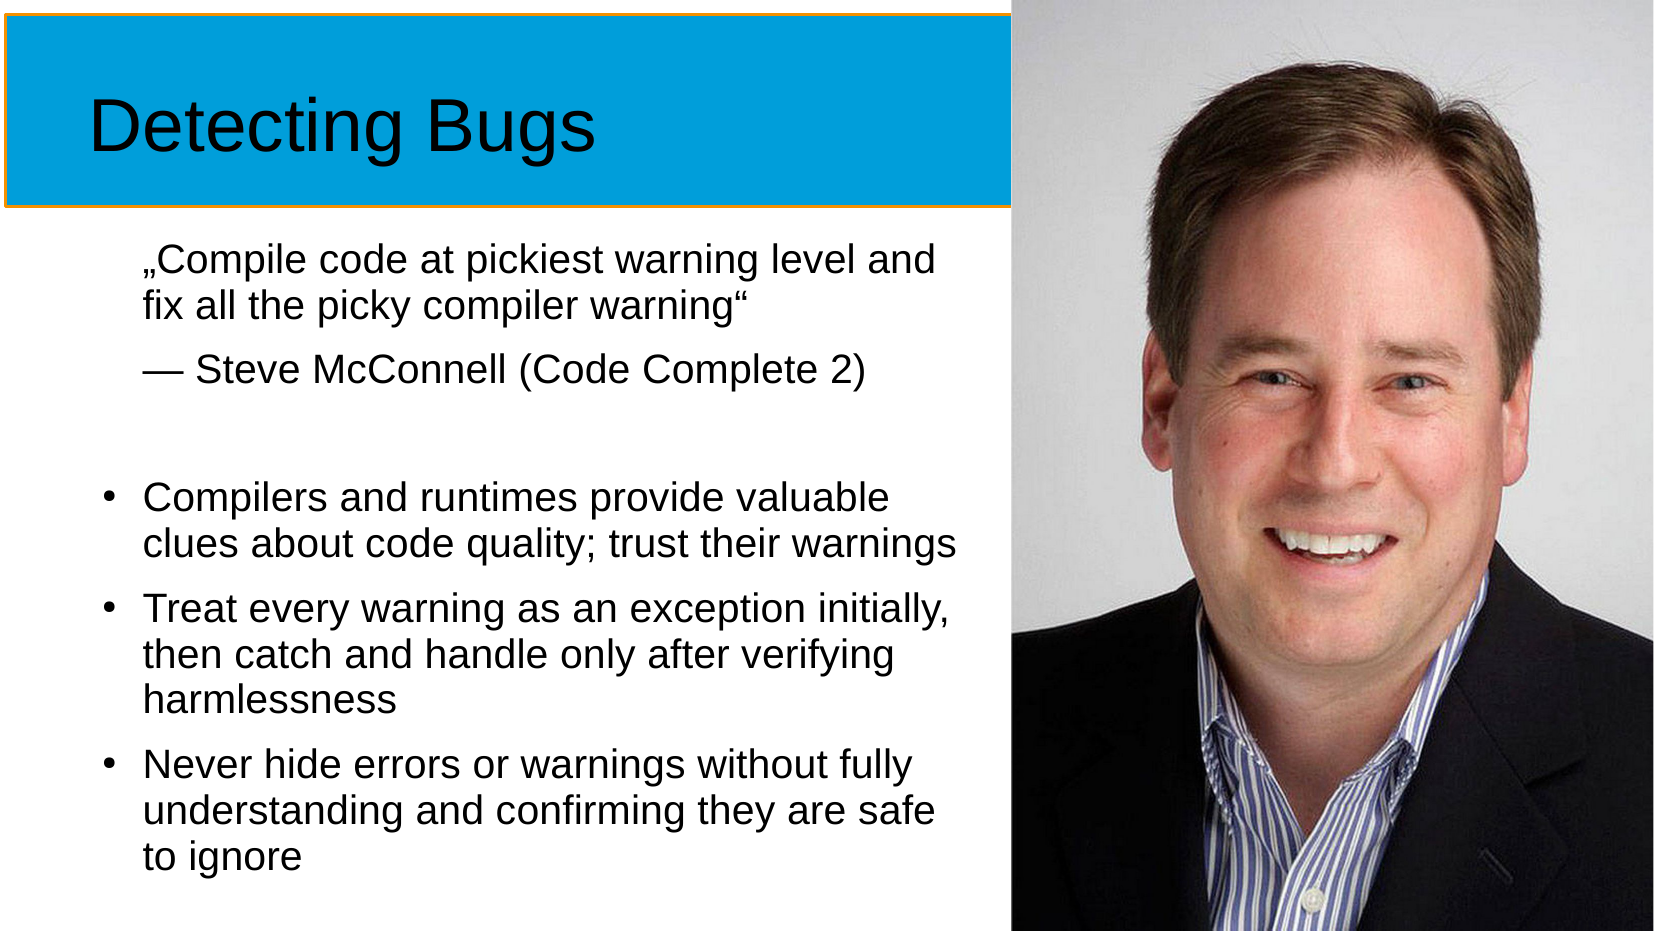

# Detecting Bugs
„Compile code at pickiest warning level and fix all the picky compiler warning“
— Steve McConnell (Code Complete 2)
Compilers and runtimes provide valuable clues about code quality; trust their warnings
Treat every warning as an exception initially, then catch and handle only after verifying harmlessness
Never hide errors or warnings without fully understanding and confirming they are safe to ignore